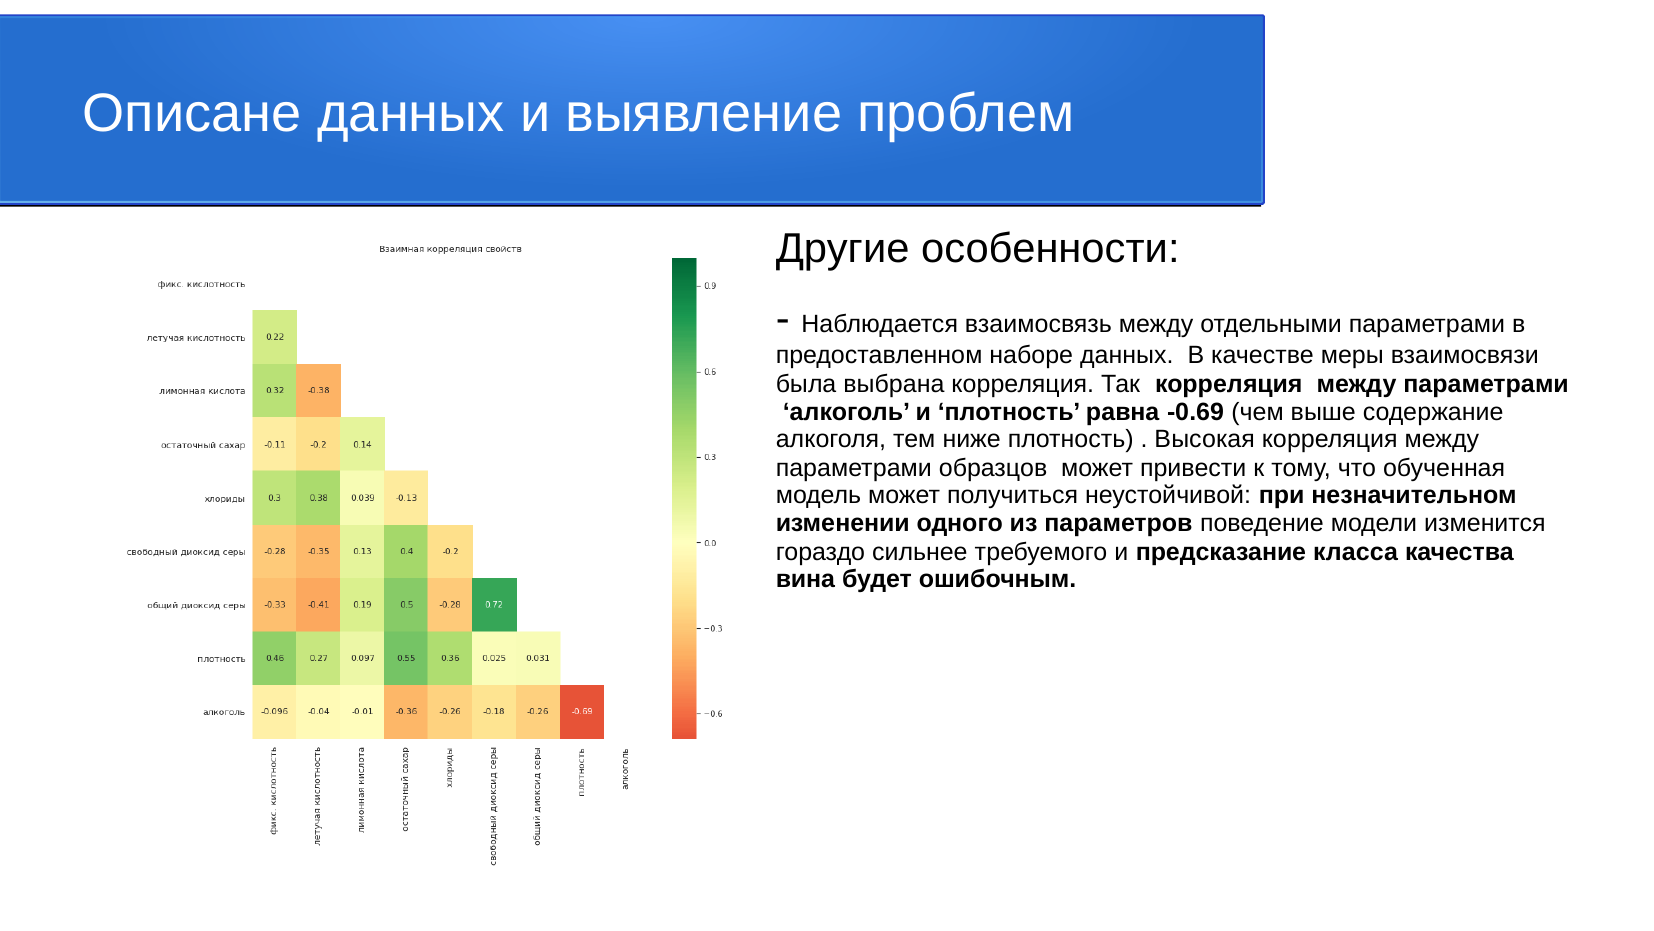

# Описане данных и выявление проблем
Другие особенности:
- Наблюдается взаимосвязь между отдельными параметрами в предоставленном наборе данных. В качестве меры взаимосвязи была выбрана корреляция. Так корреляция между параметрами ‘алкоголь’ и ‘плотность’ равна -0.69 (чем выше содержание алкоголя, тем ниже плотность) . Высокая корреляция между параметрами образцов может привести к тому, что обученная модель может получиться неустойчивой: при незначительном изменении одного из параметров поведение модели изменится гораздо сильнее требуемого и предсказание класса качества вина будет ошибочным.